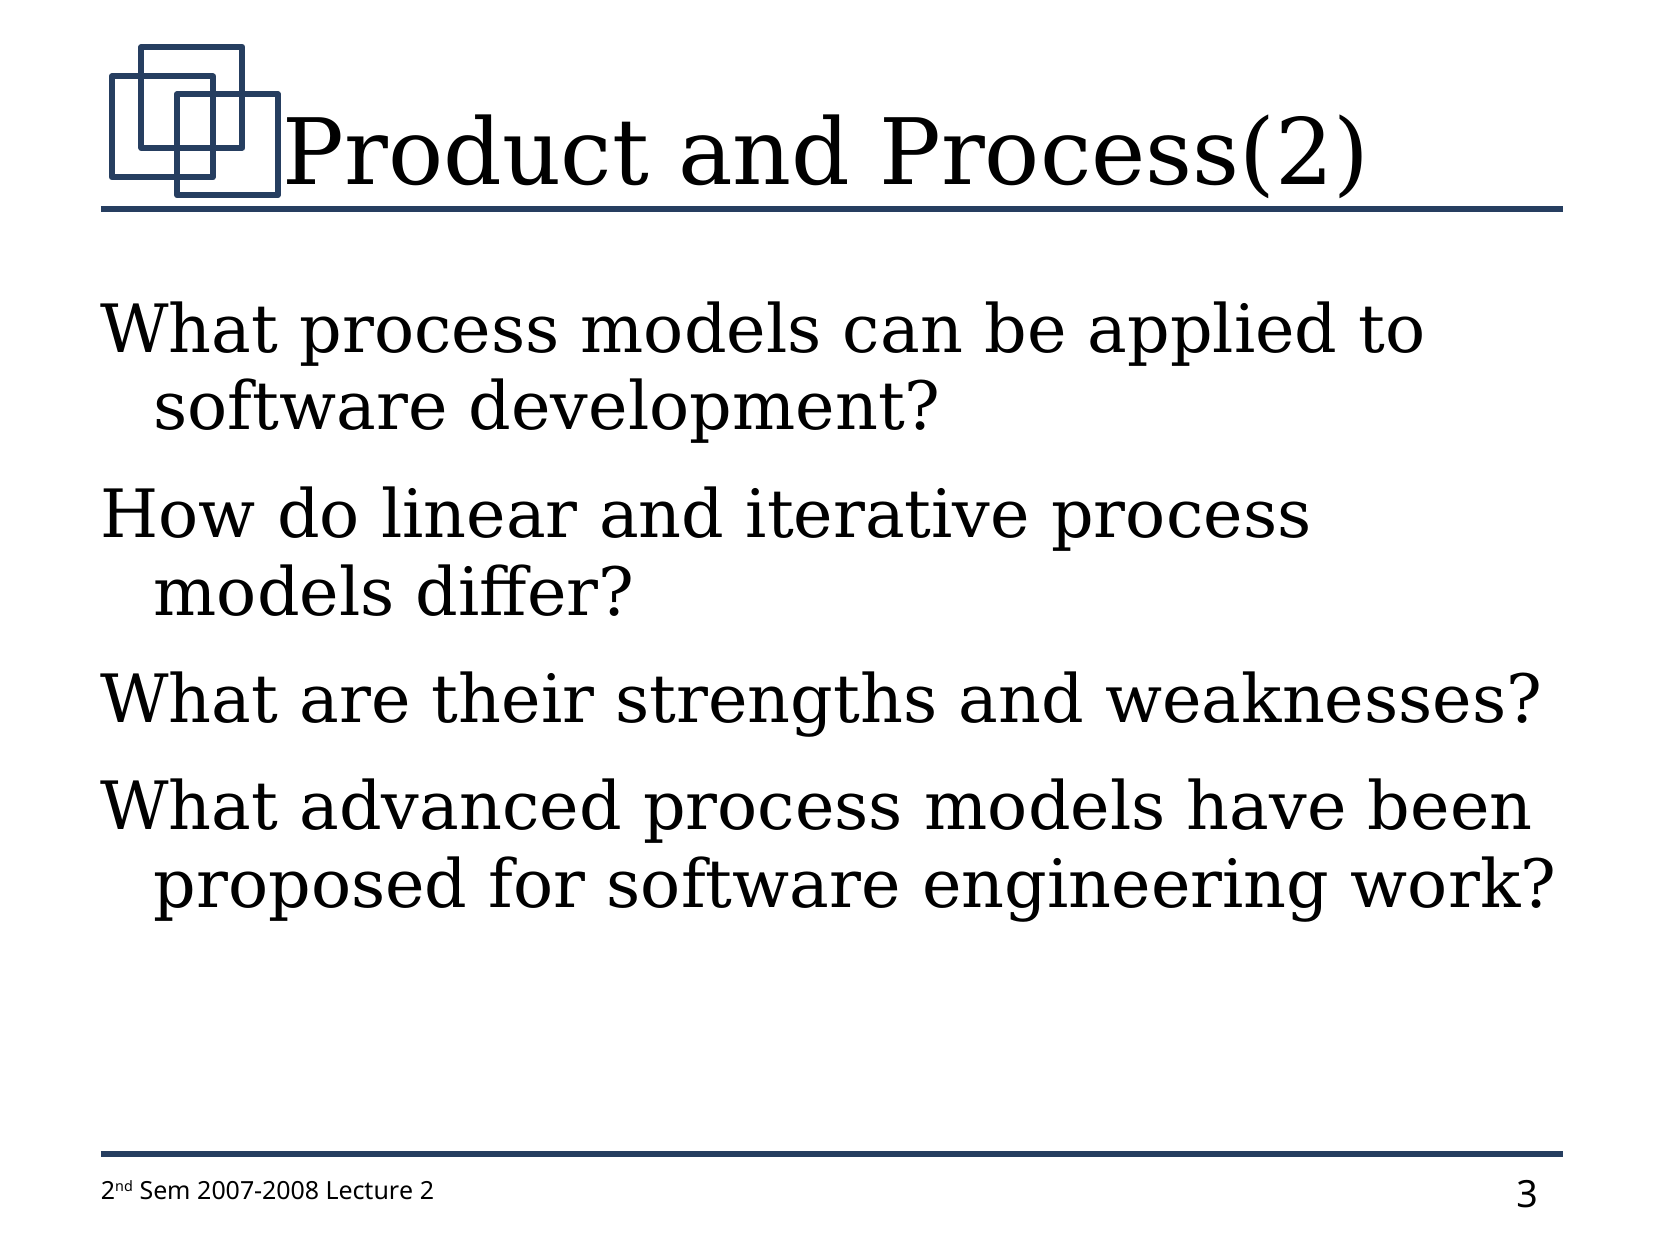

# Product and Process(2)
What process models can be applied to software development?
How do linear and iterative process models differ?
What are their strengths and weaknesses?
What advanced process models have been proposed for software engineering work?